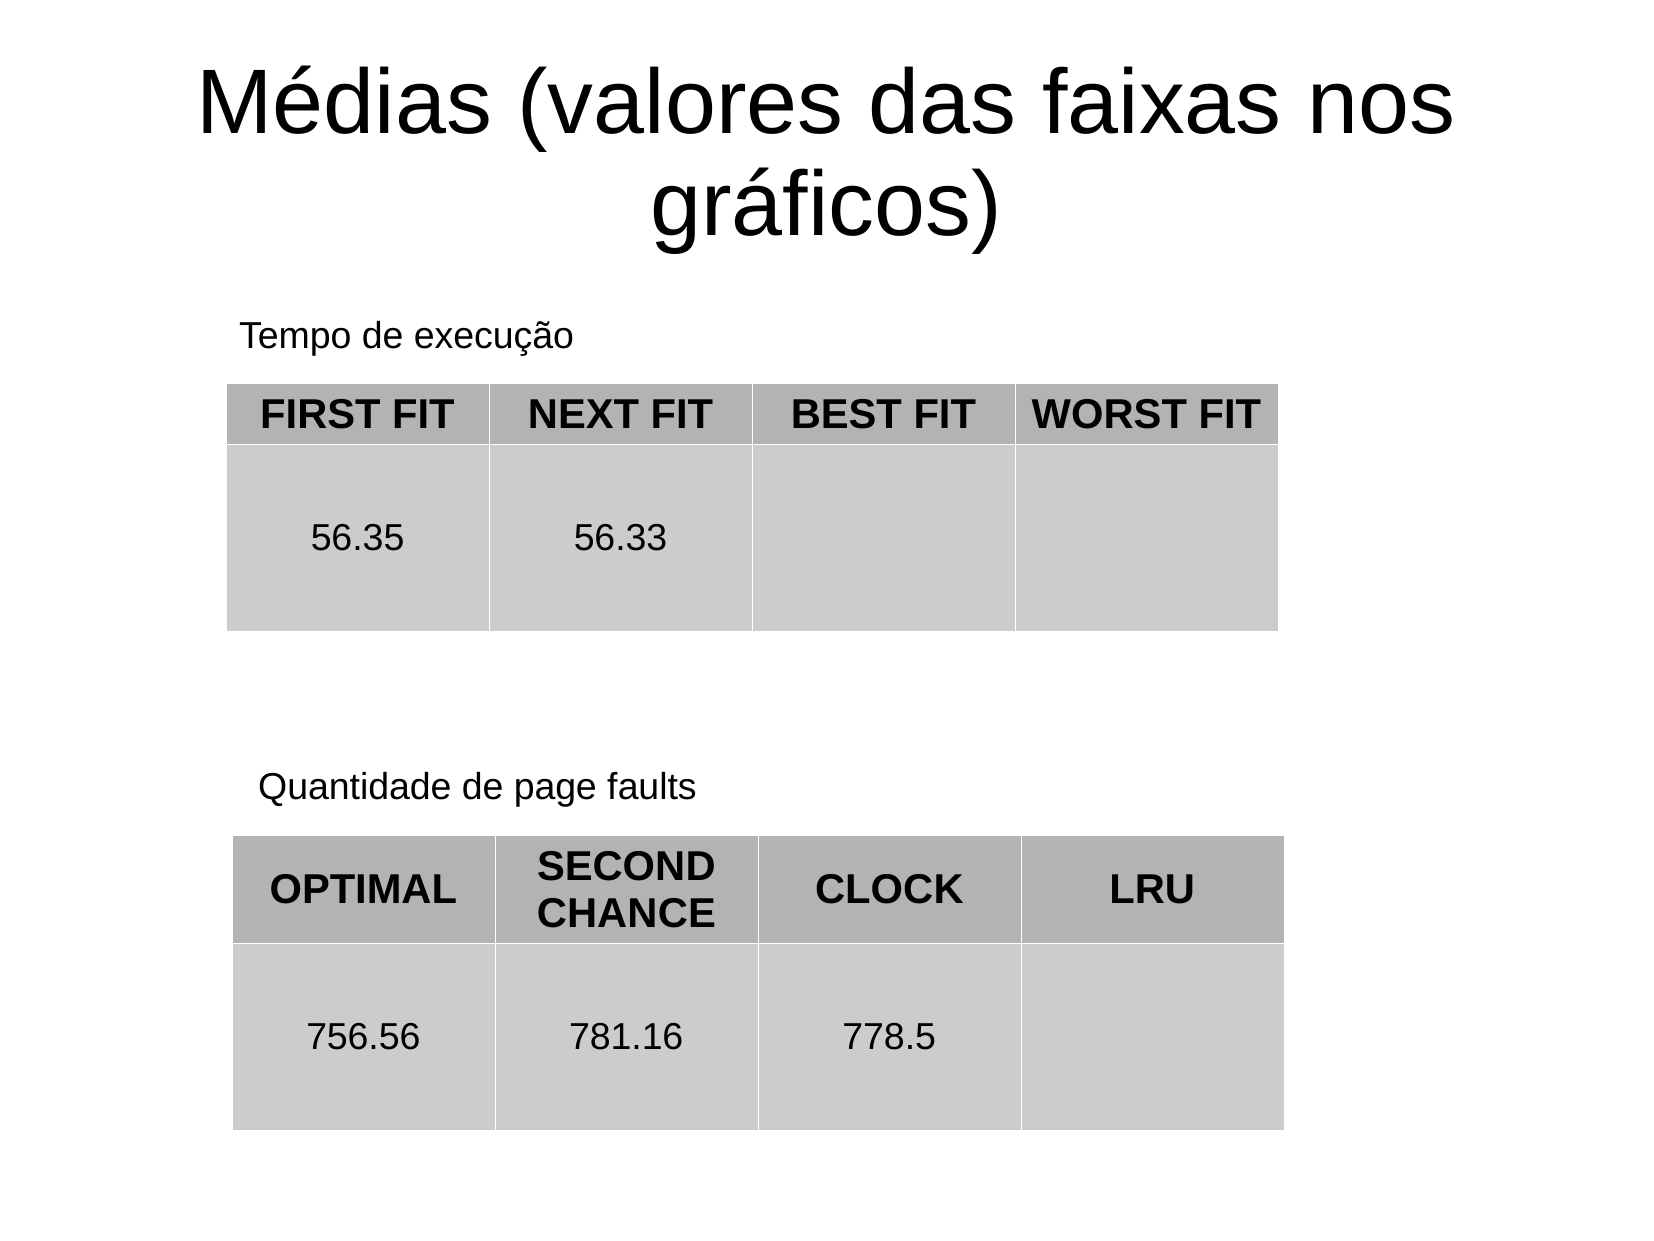

# Médias (valores das faixas nos gráficos)
Tempo de execução
| FIRST FIT | NEXT FIT | BEST FIT | WORST FIT |
| --- | --- | --- | --- |
| 56.35 | 56.33 | | |
Quantidade de page faults
| OPTIMAL | SECOND CHANCE | CLOCK | LRU |
| --- | --- | --- | --- |
| 756.56 | 781.16 | 778.5 | |